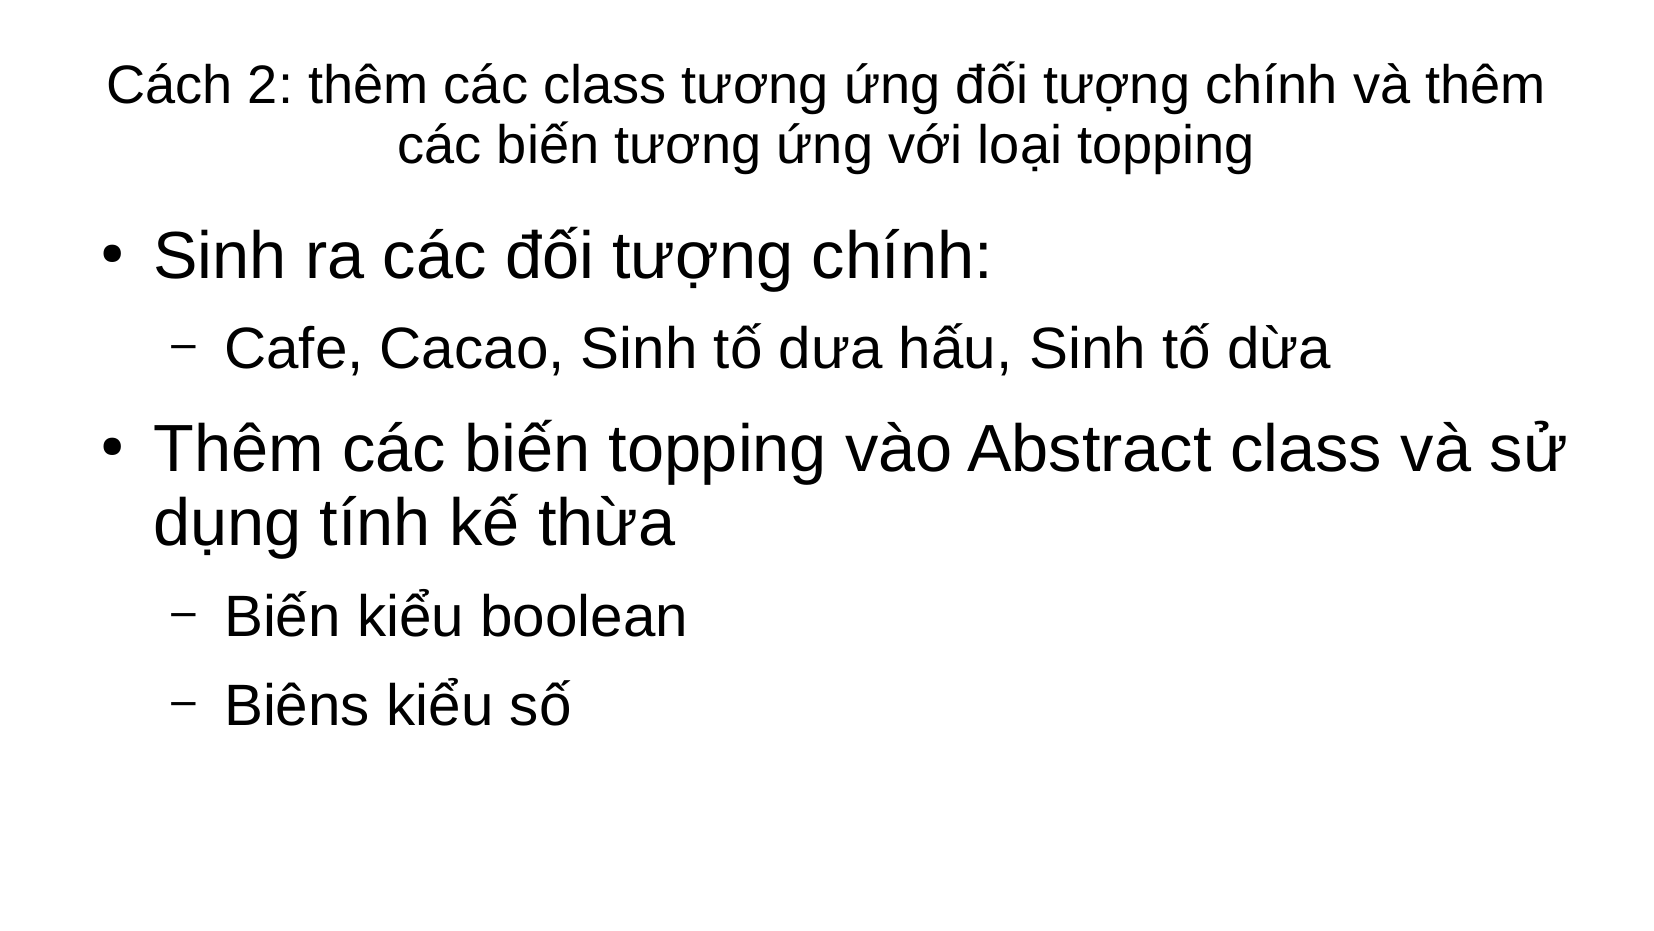

Cách 2: thêm các class tương ứng đối tượng chính và thêm các biến tương ứng với loại topping
# Sinh ra các đối tượng chính:
Cafe, Cacao, Sinh tố dưa hấu, Sinh tố dừa
Thêm các biến topping vào Abstract class và sử dụng tính kế thừa
Biến kiểu boolean
Biêns kiểu số